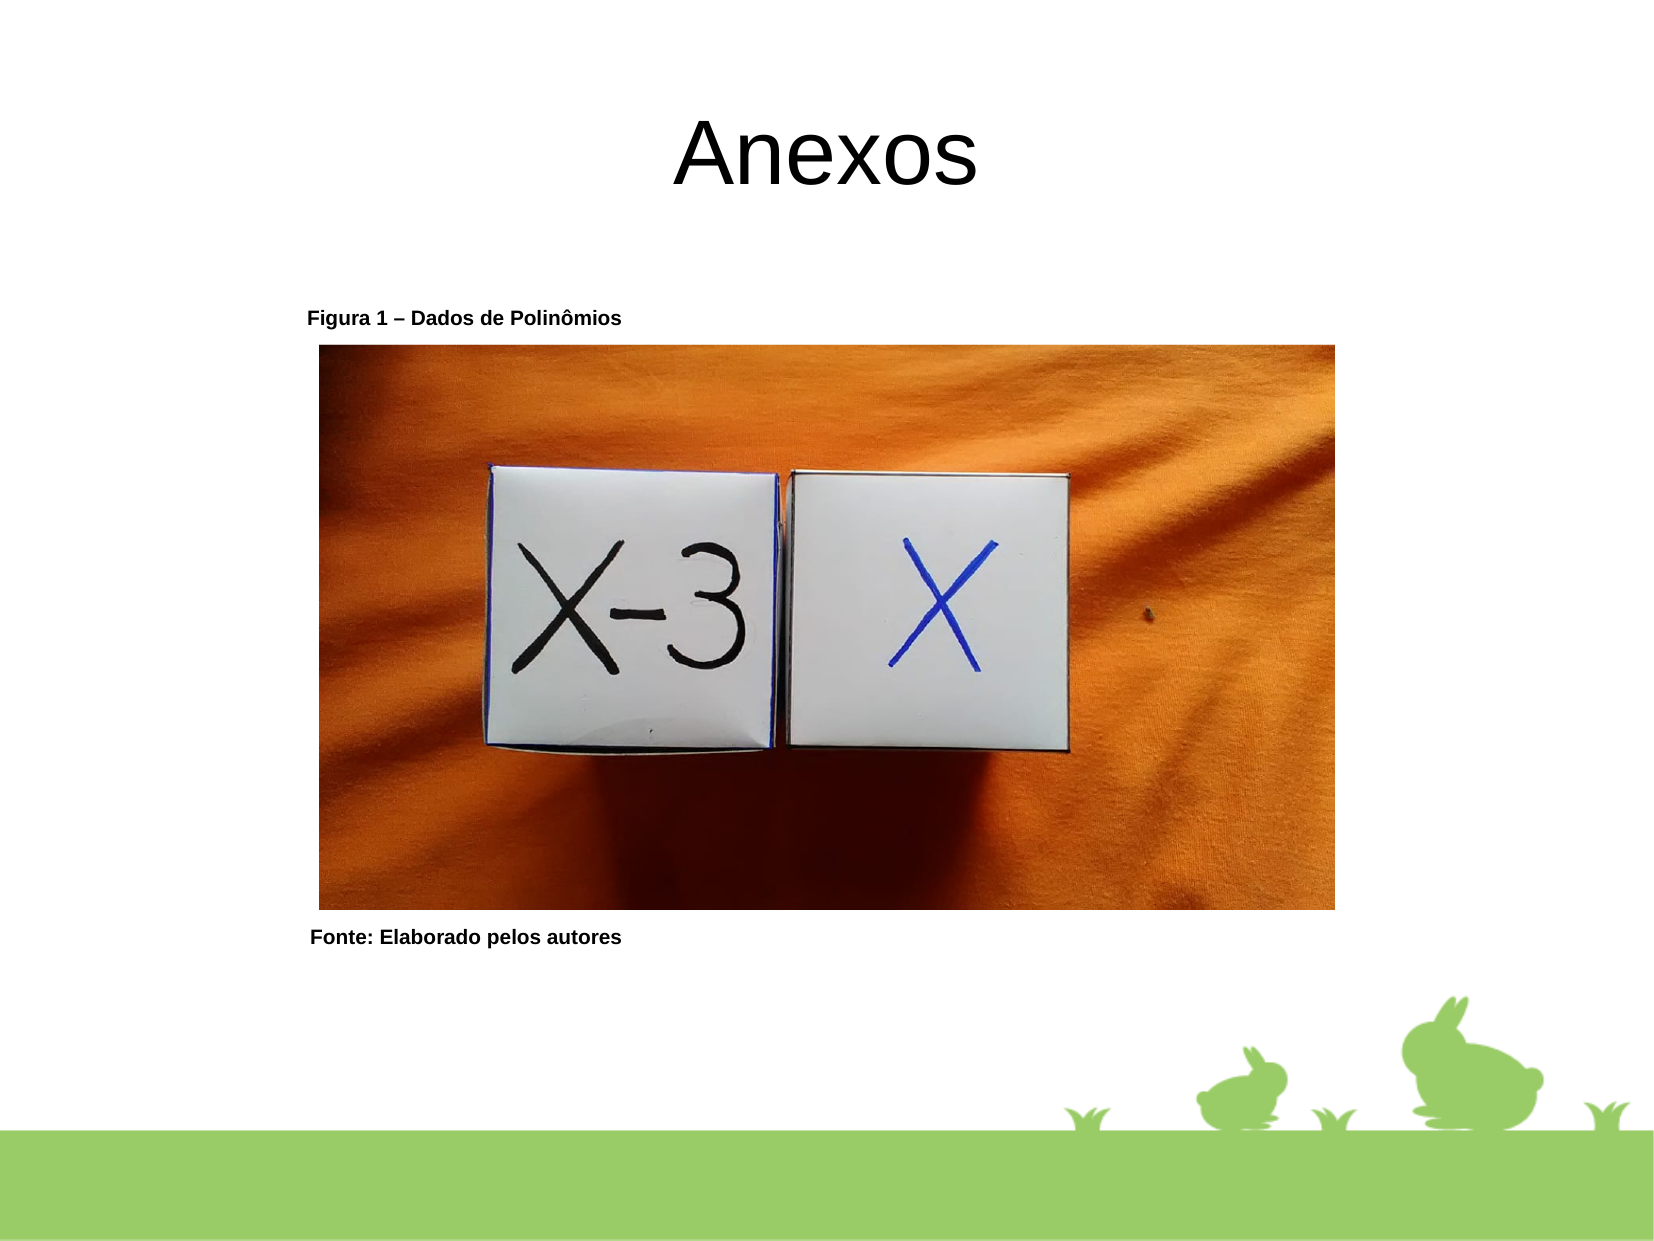

# Anexos
Figura 1 – Dados de Polinômios
Fonte: Elaborado pelos autores